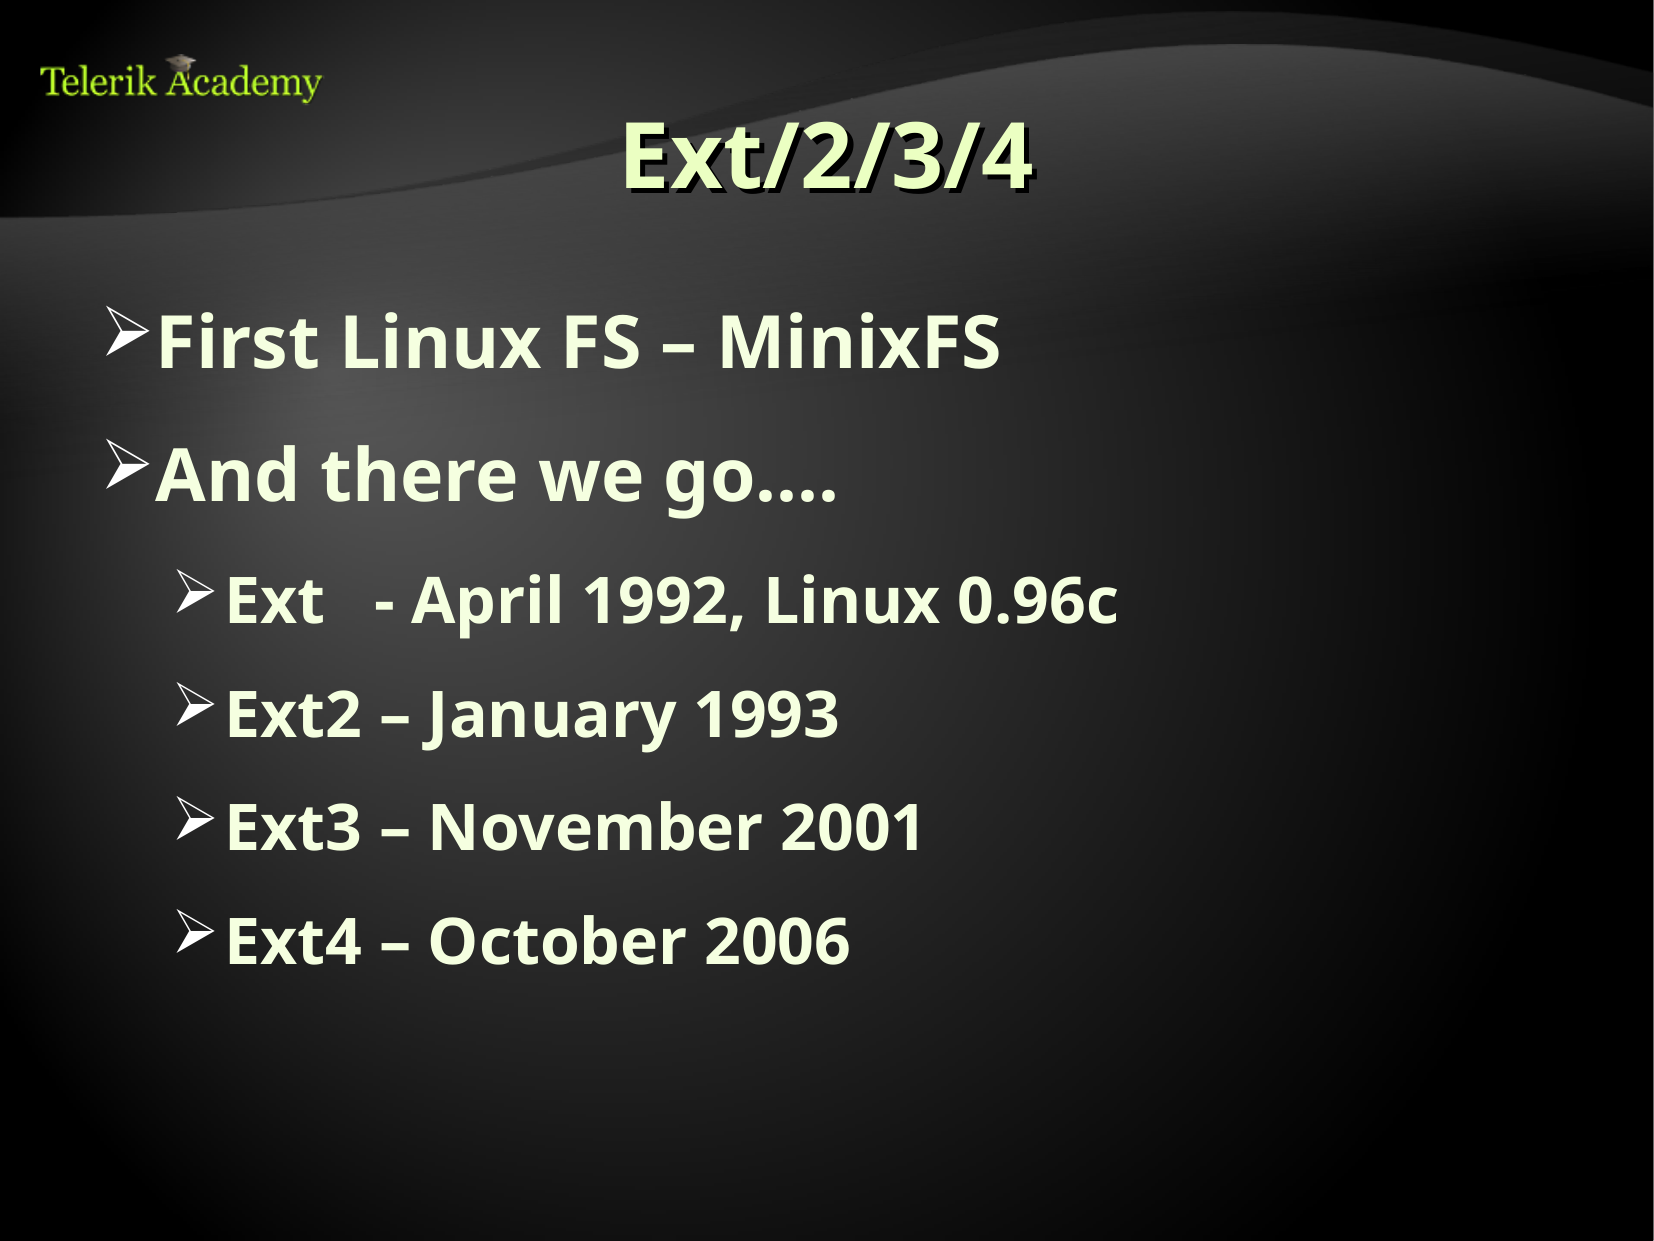

# Ext/2/3/4
First Linux FS – MinixFS
And there we go....
Ext	- April 1992, Linux 0.96c
Ext2 – January 1993
Ext3 – November 2001
Ext4 – October 2006